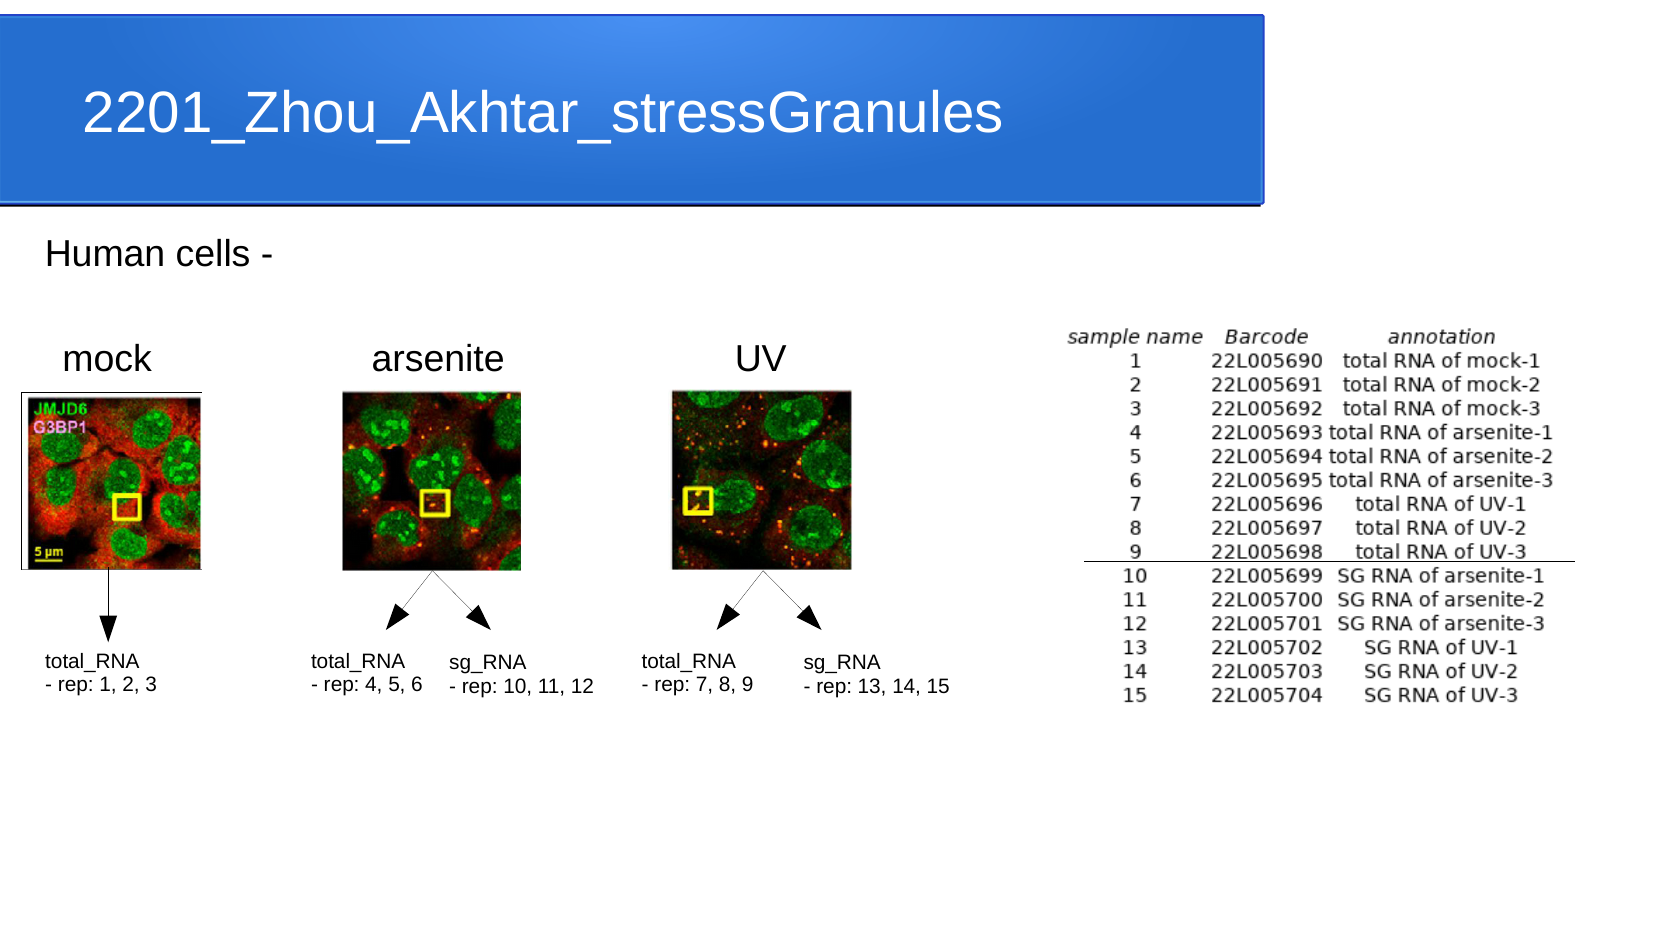

# 2201_Zhou_Akhtar_stressGranules
Human cells -
mock arsenite UV
total_RNA
- rep: 1, 2, 3
total_RNA
- rep: 4, 5, 6
total_RNA
- rep: 7, 8, 9
sg_RNA
- rep: 10, 11, 12
sg_RNA
- rep: 13, 14, 15